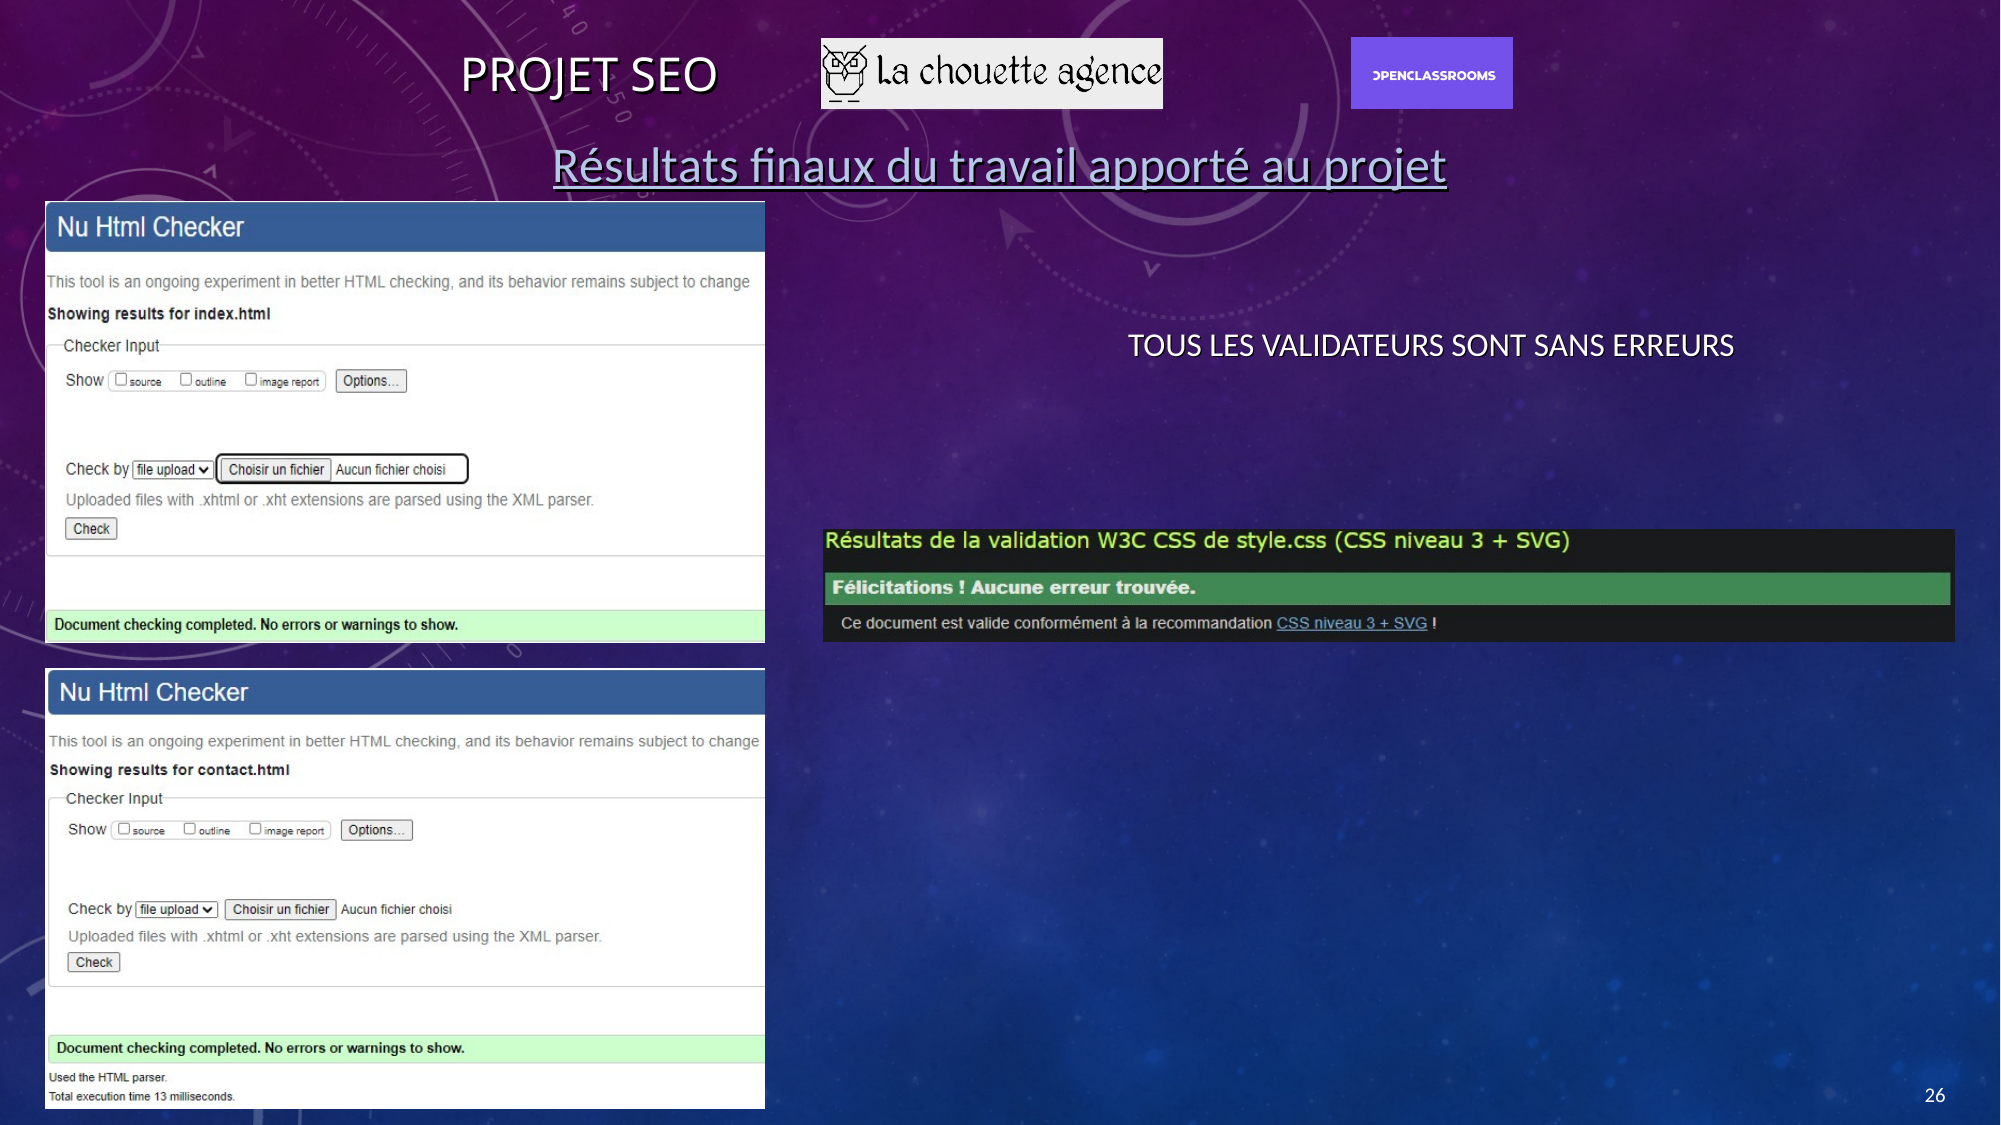

# Projet SEO					 avec
Résultats finaux du travail apporté au projet
Tous les validateurs sont sans erreurs